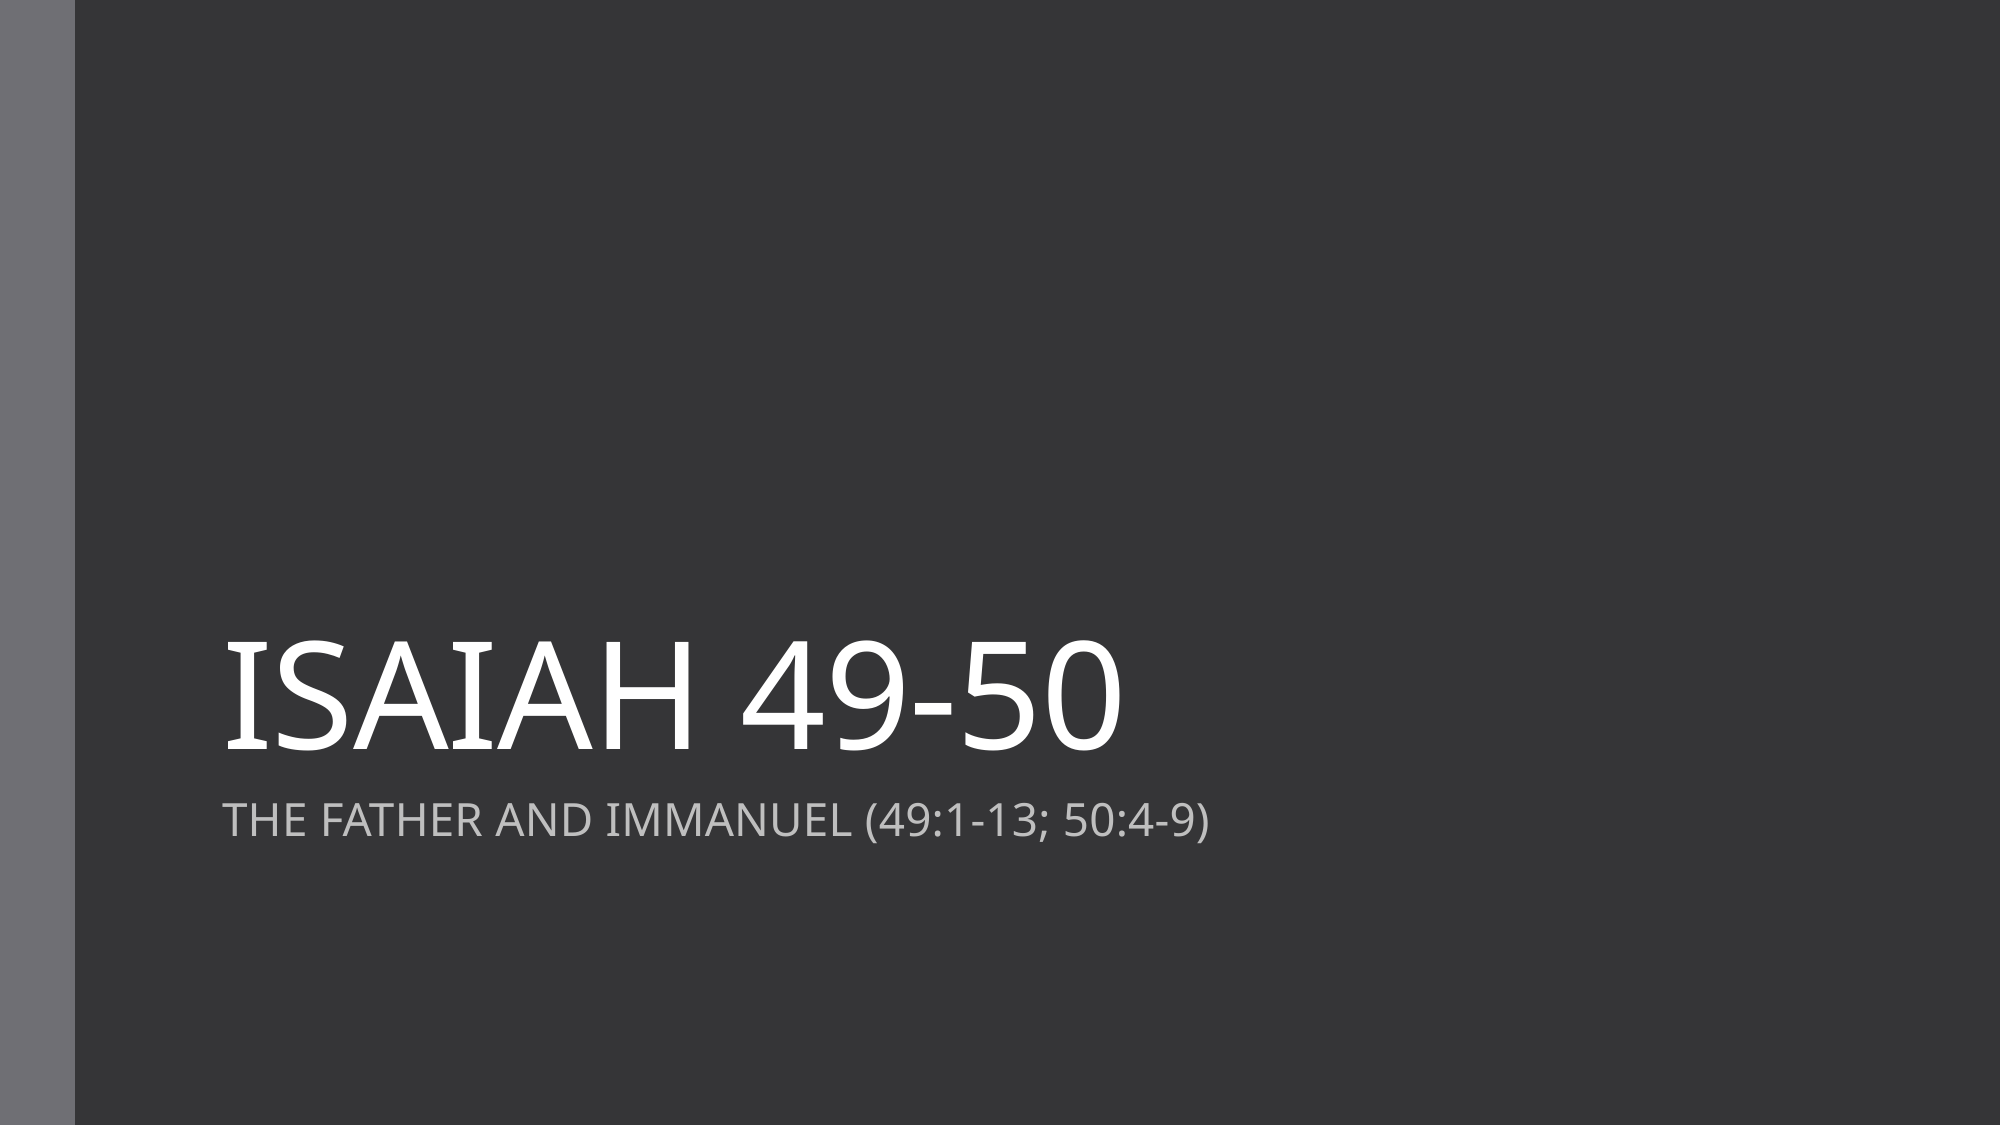

# ISAIAH 49-50
THE FATHER AND IMMANUEL (49:1-13; 50:4-9)